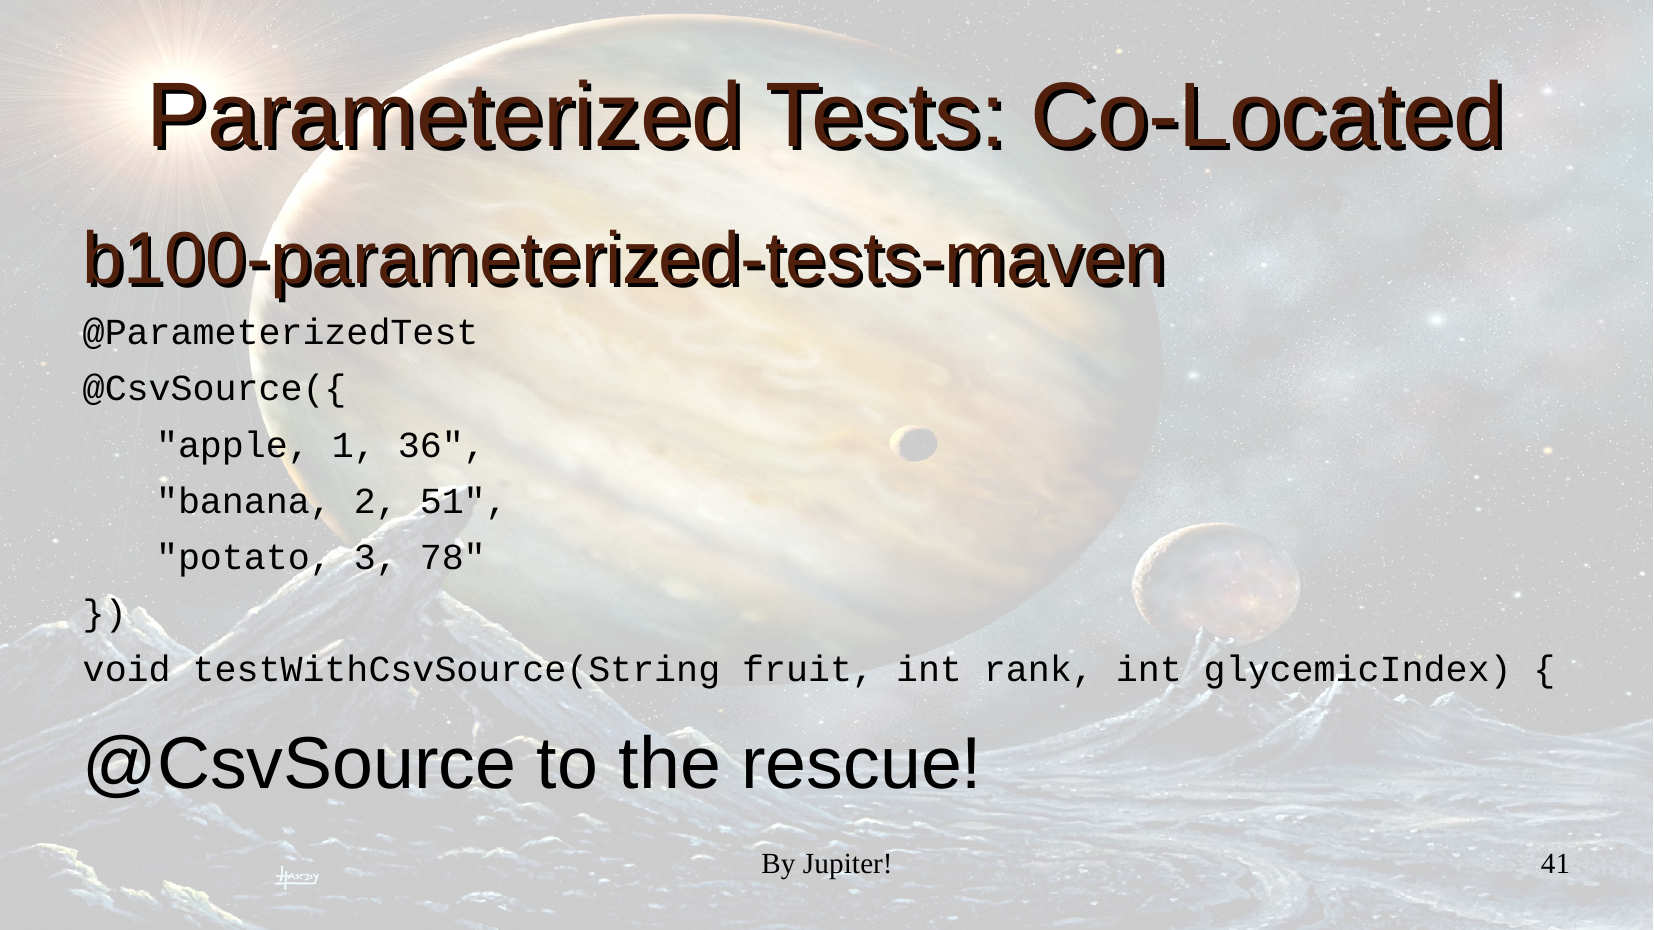

# Parameterized Tests: Co-Located
b100-parameterized-tests-maven
@ParameterizedTest
@CsvSource({
	"apple, 1, 36",
	"banana, 2, 51",
	"potato, 3, 78"
})
void testWithCsvSource(String fruit, int rank, int glycemicIndex) {
@CsvSource to the rescue!
By Jupiter!